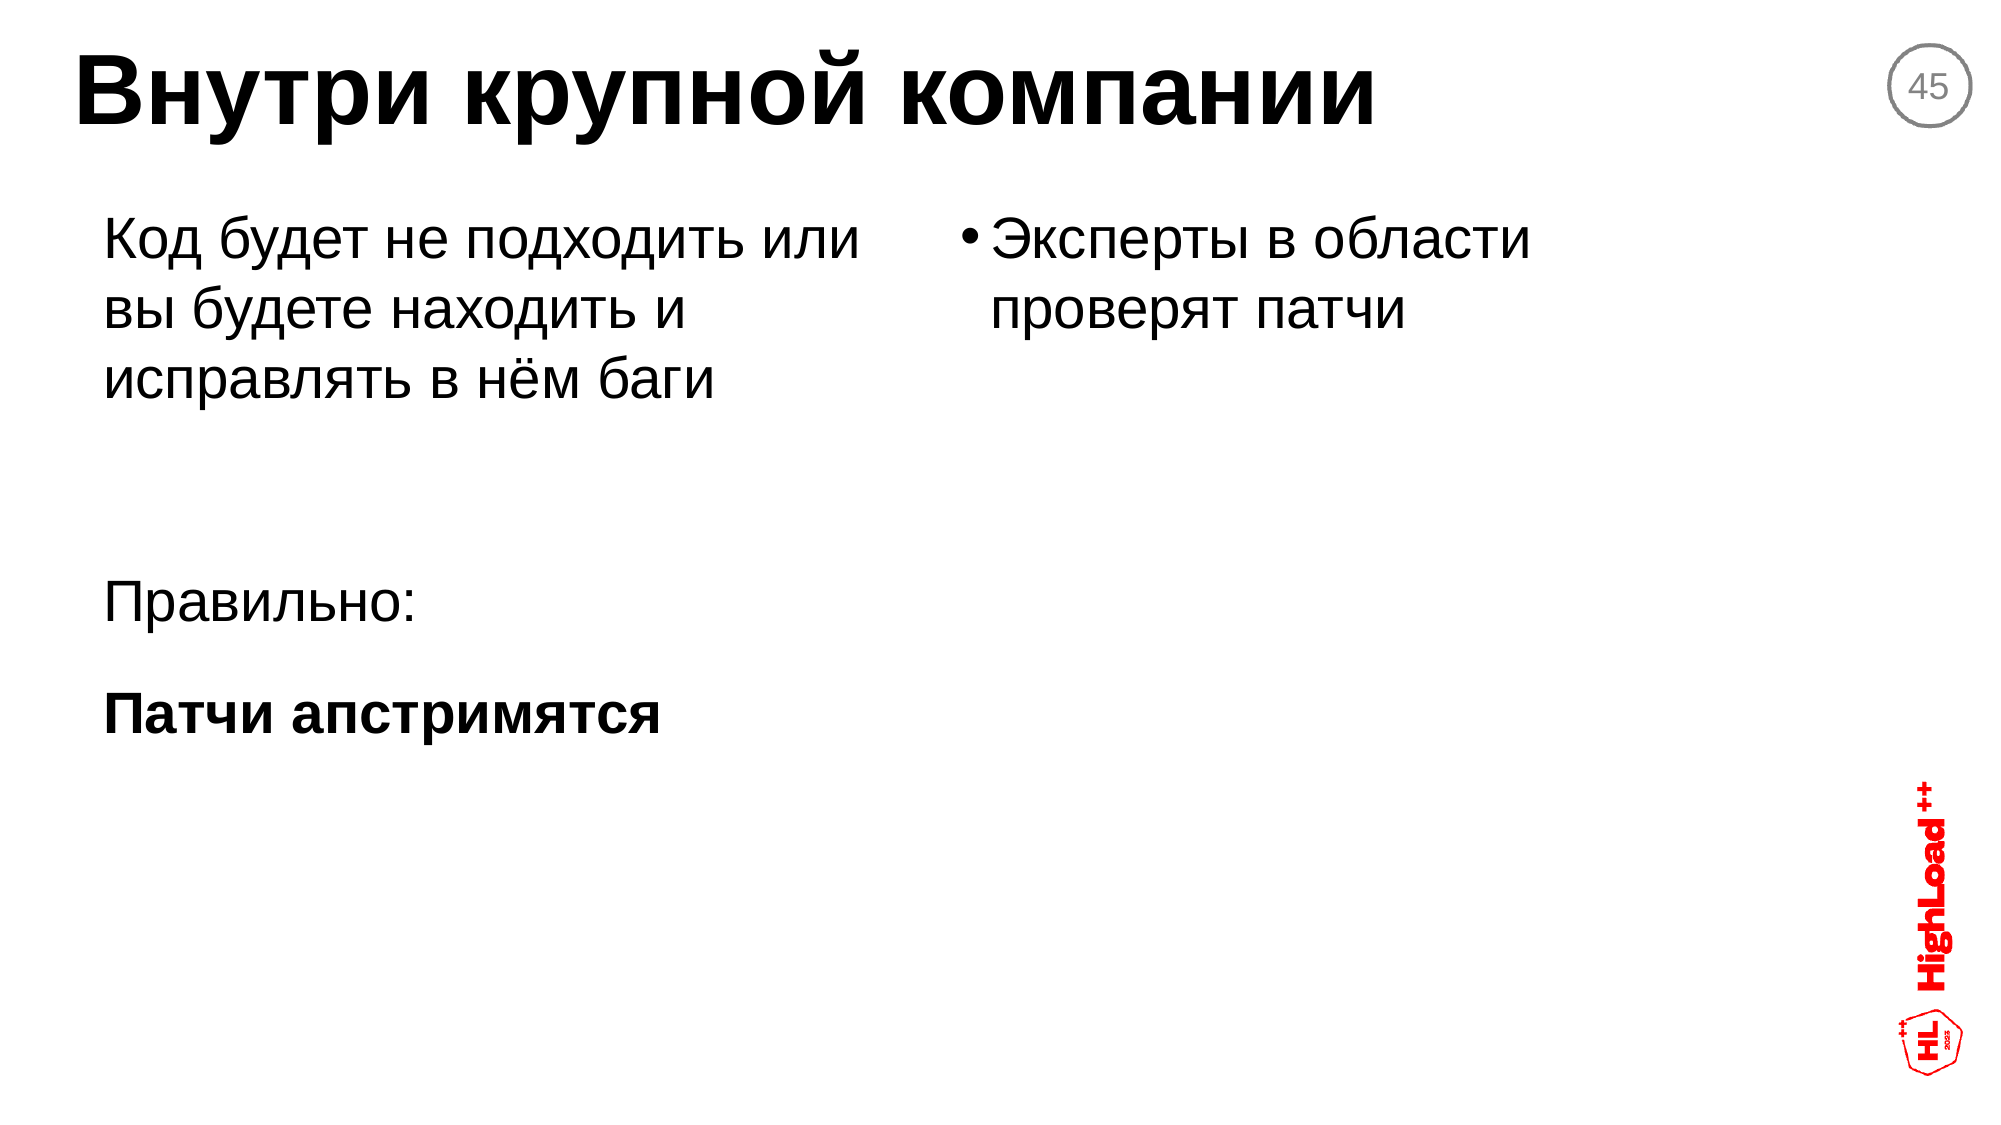

# Внутри крупной компании
45
Код будет не подходить или вы будете находить и исправлять в нём баги
Правильно:
Патчи апстримятся
Эксперты в области проверят патчи